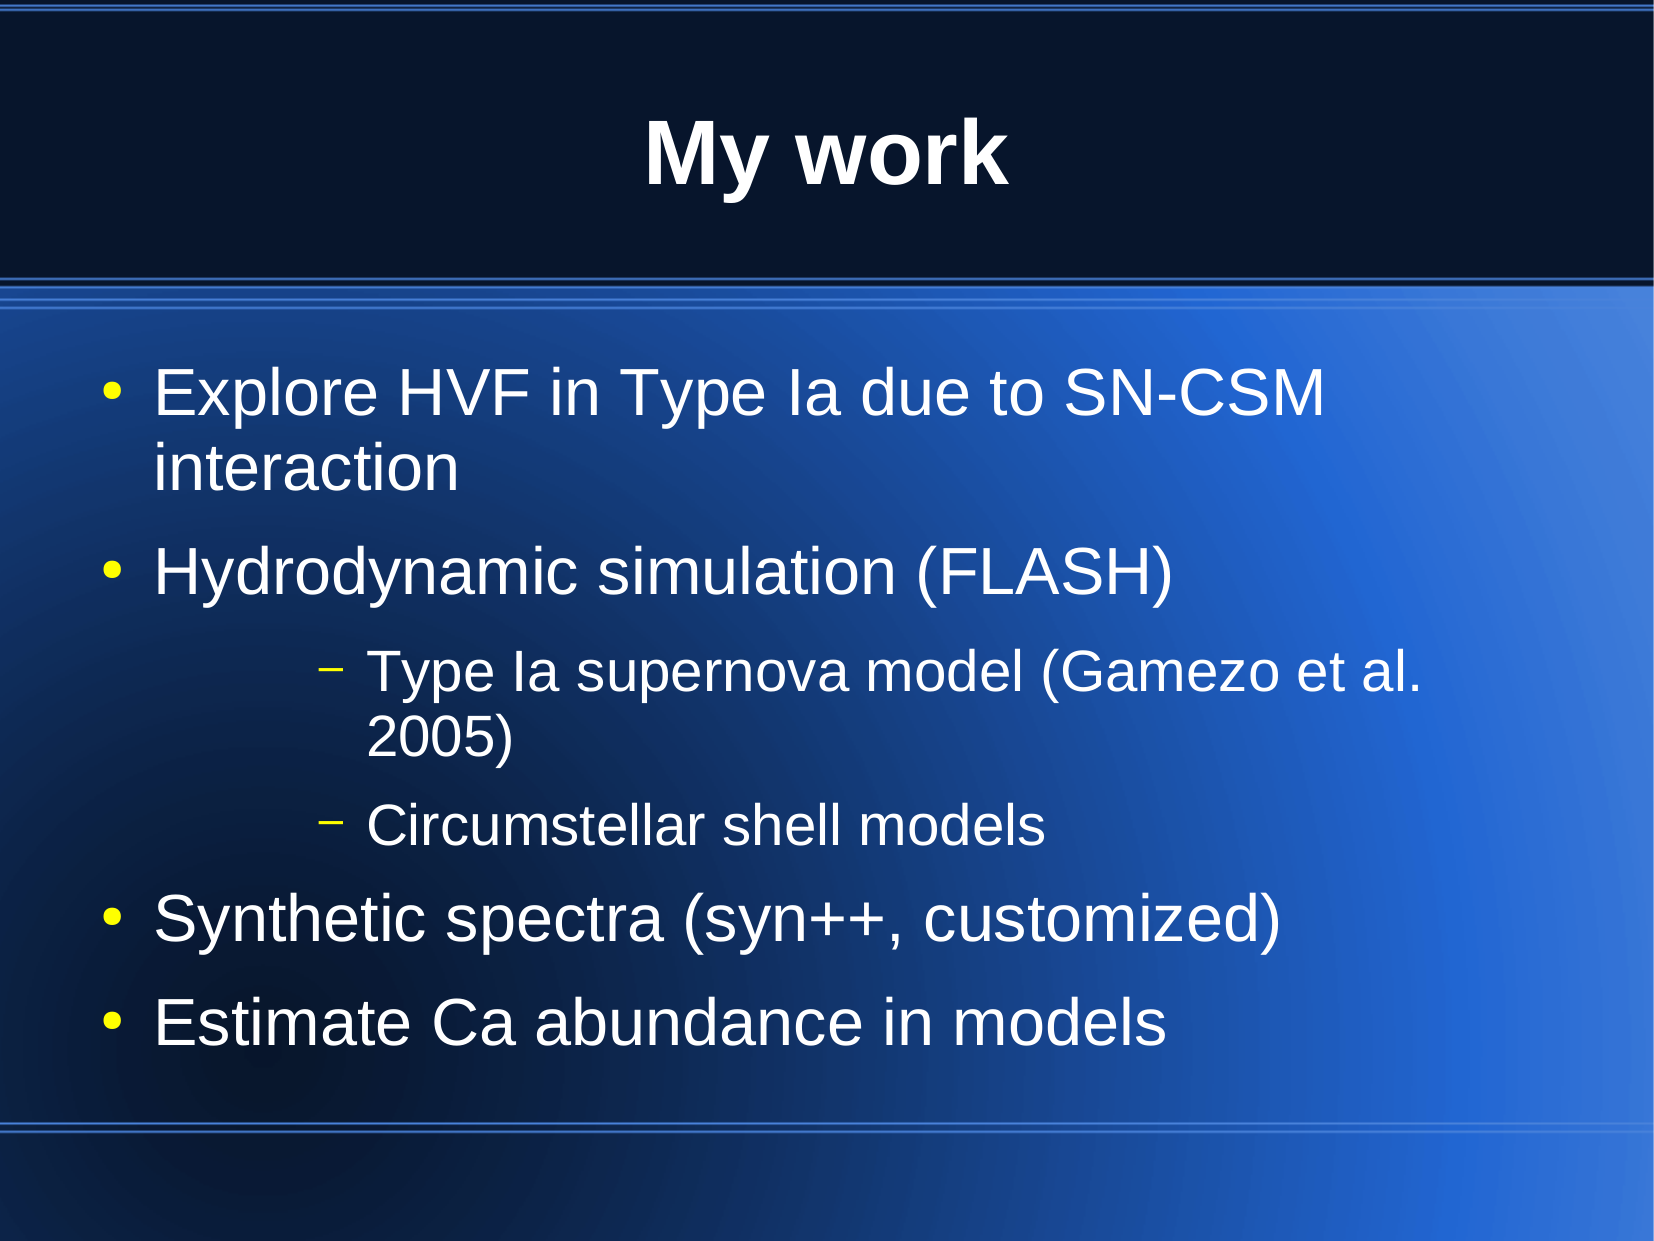

# My work
Explore HVF in Type Ia due to SN-CSM interaction
Hydrodynamic simulation (FLASH)
Type Ia supernova model (Gamezo et al. 2005)
Circumstellar shell models
Synthetic spectra (syn++, customized)
Estimate Ca abundance in models